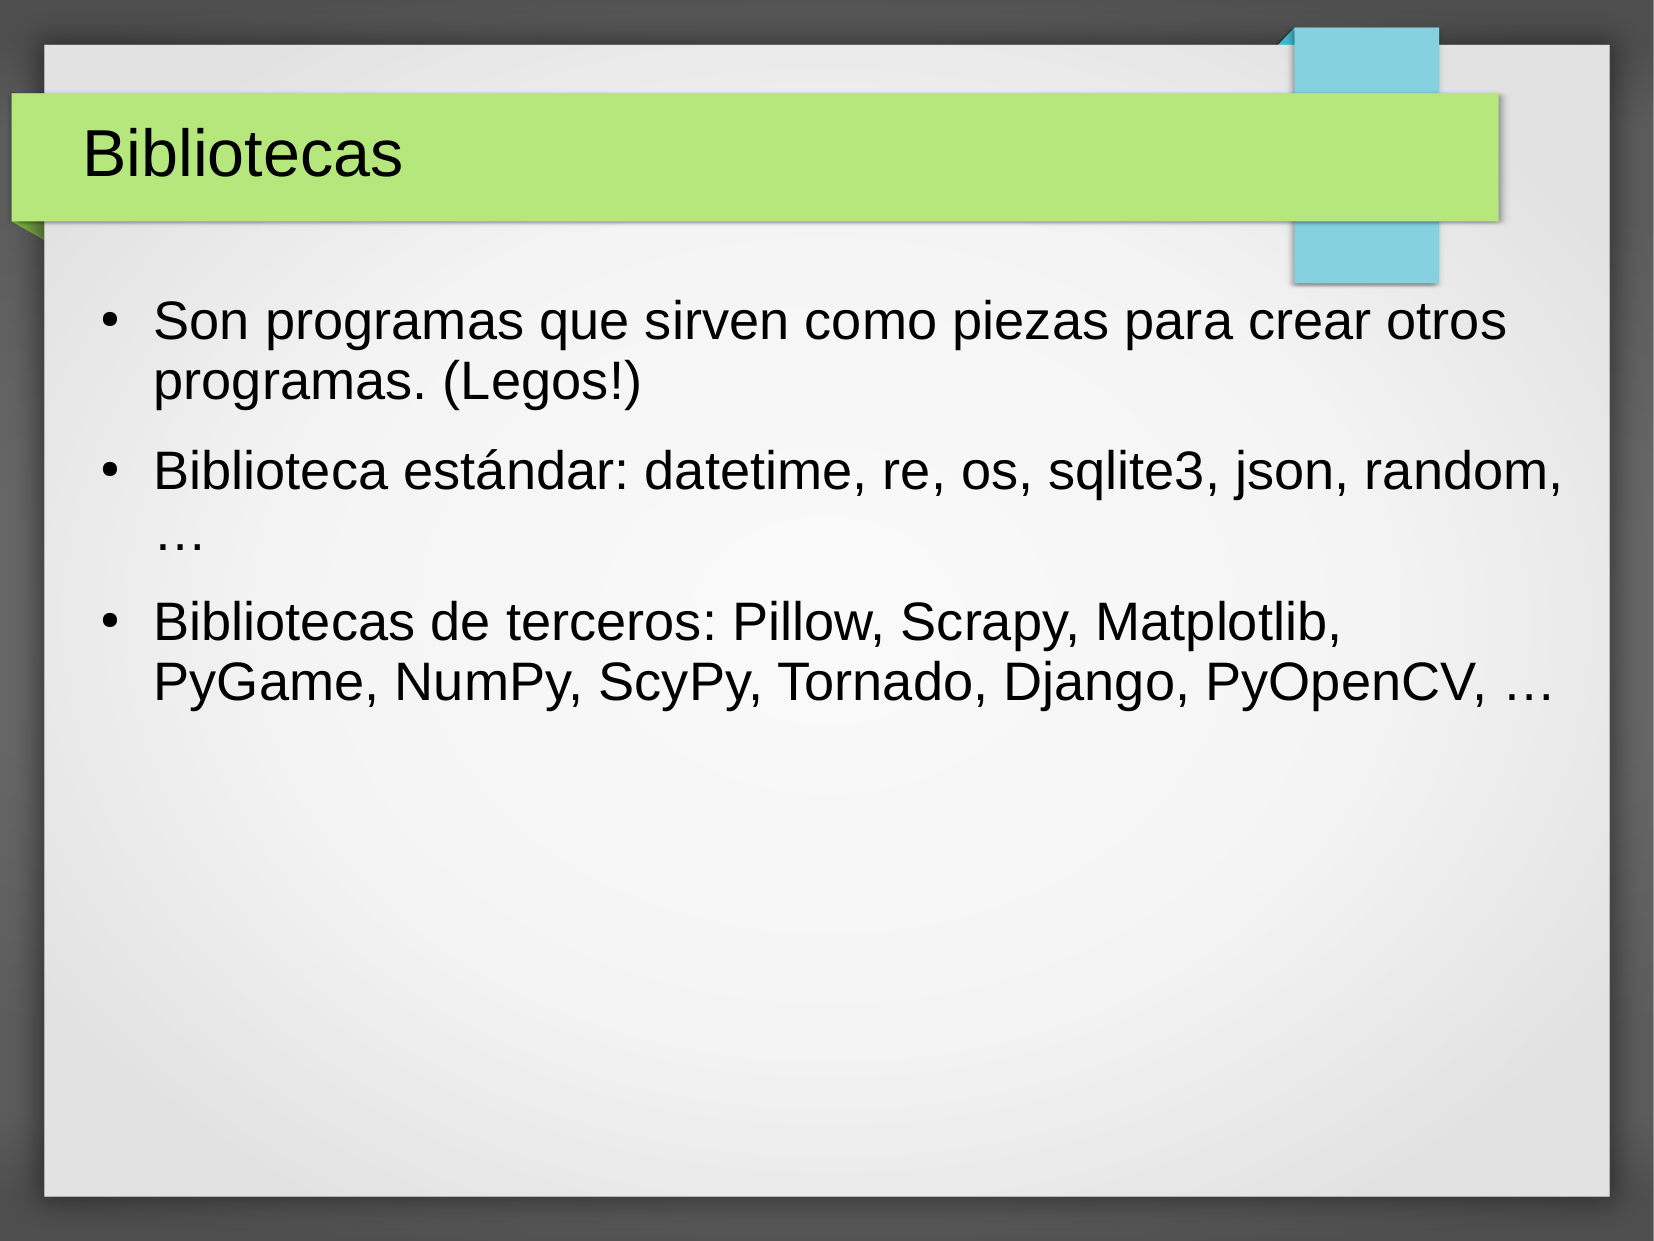

# Bibliotecas
Son programas que sirven como piezas para crear otros programas. (Legos!)
Biblioteca estándar: datetime, re, os, sqlite3, json, random, …
Bibliotecas de terceros: Pillow, Scrapy, Matplotlib, PyGame, NumPy, ScyPy, Tornado, Django, PyOpenCV, …